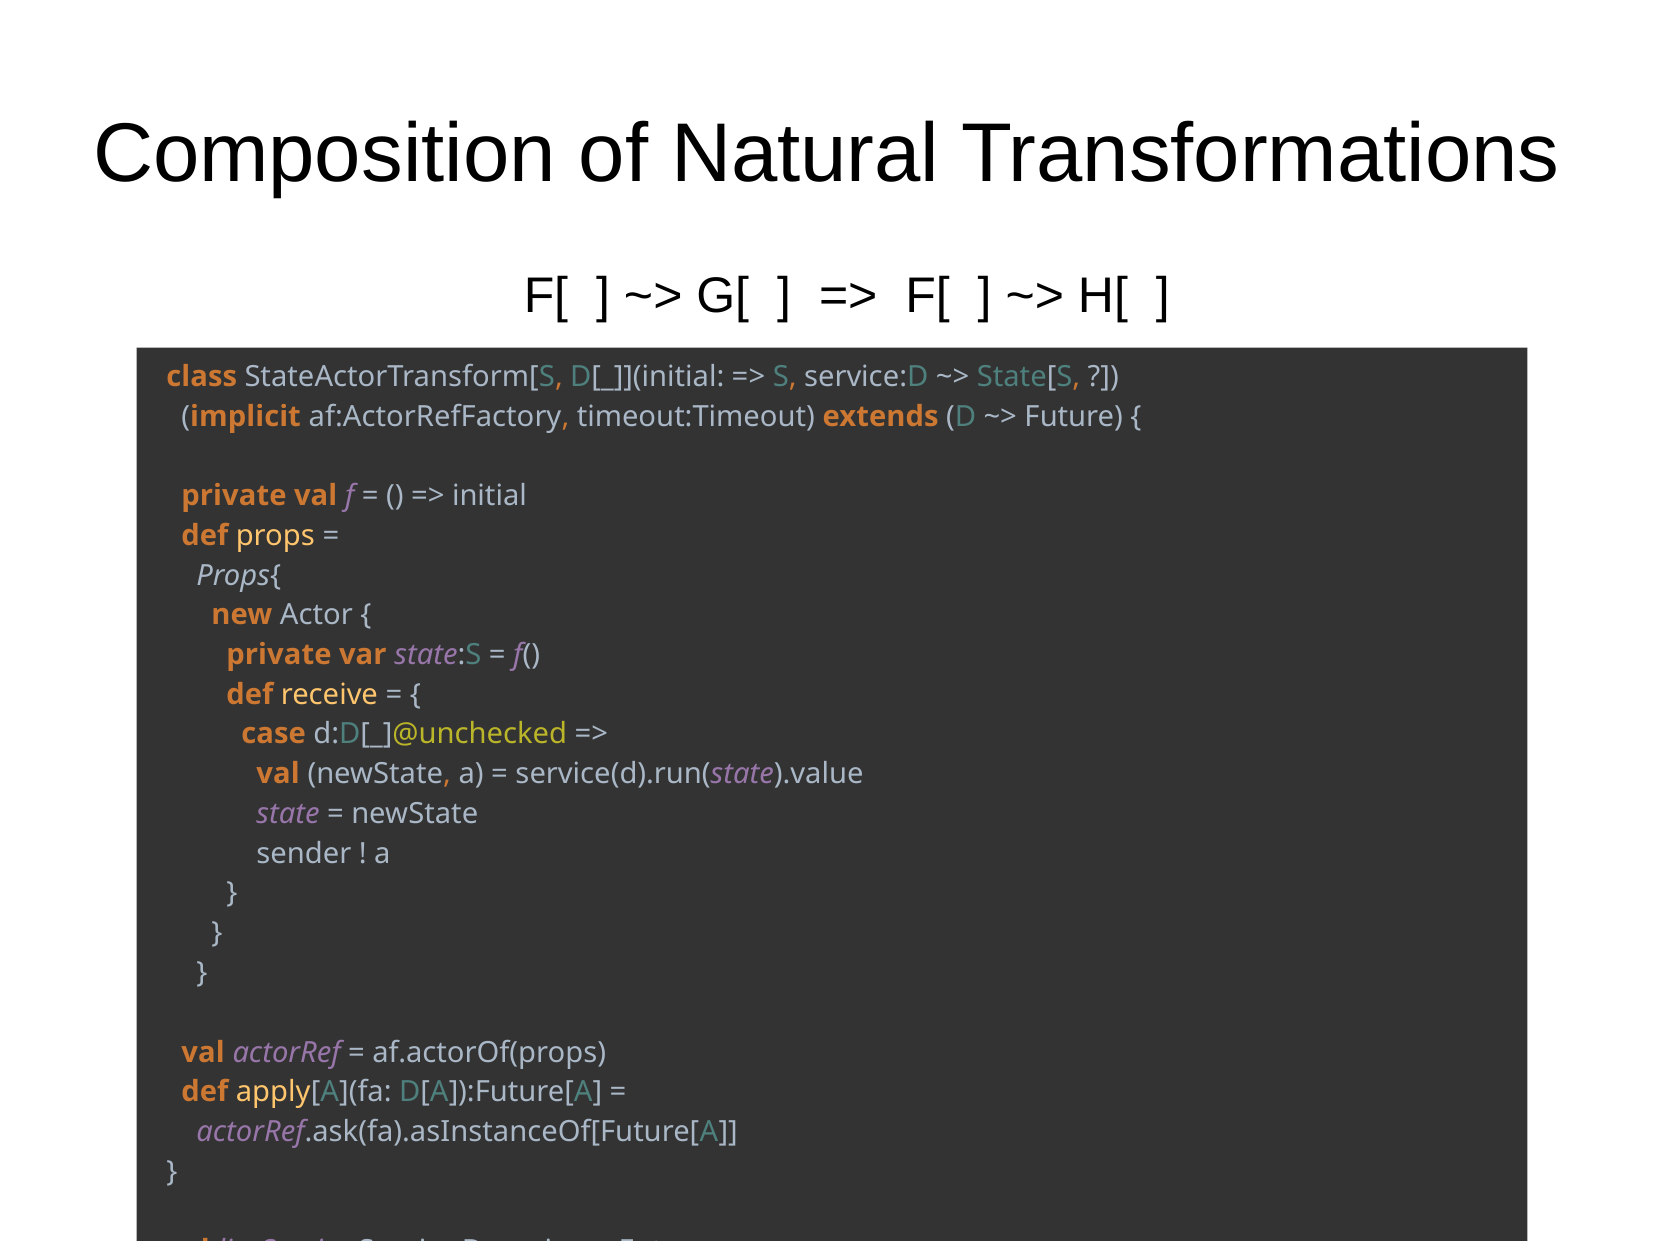

# Composition of Natural Transformations
F[ ] ~> G[ ] => F[ ] ~> H[ ]
class StateActorTransform[S, D[_]](initial: => S, service:D ~> State[S, ?])
 (implicit af:ActorRefFactory, timeout:Timeout) extends (D ~> Future) {
 private val f = () => initial
 def props =
 Props{
 new Actor {
 private var state:S = f()
 def receive = {
 case d:D[_]@unchecked =>
 val (newState, a) = service(d).run(state).value
 state = newState
 sender ! a
 }
 }
 }
 val actorRef = af.actorOf(props)
 def apply[A](fa: D[A]):Future[A] =
 actorRef.ask(fa).asInstanceOf[Future[A]]
}
val liveService:SessionDomain ~> Future =
 new StateActorTransform(Map.empty[UUID, String], SessionService.apply)